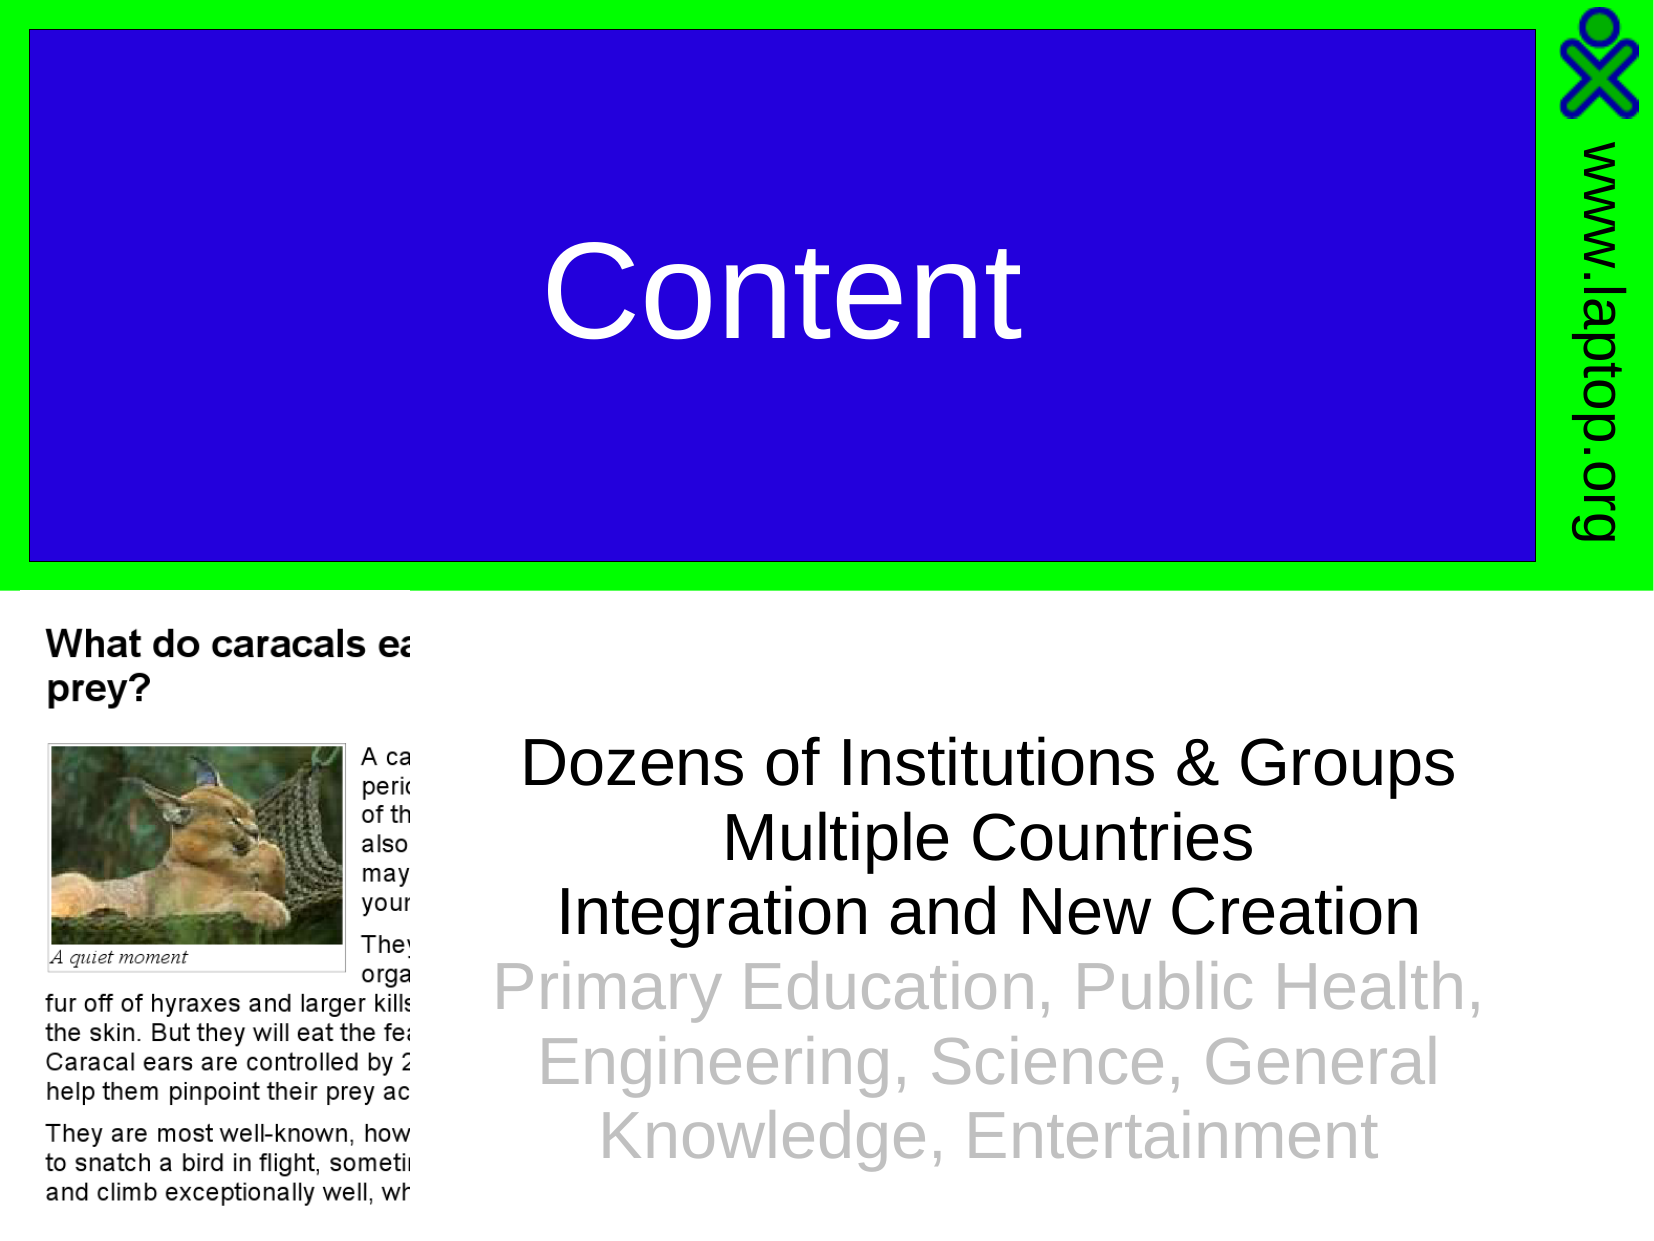

# Content
Dozens of Institutions & Groups
Multiple Countries
Integration and New Creation
Primary Education, Public Health, Engineering, Science, General Knowledge, Entertainment